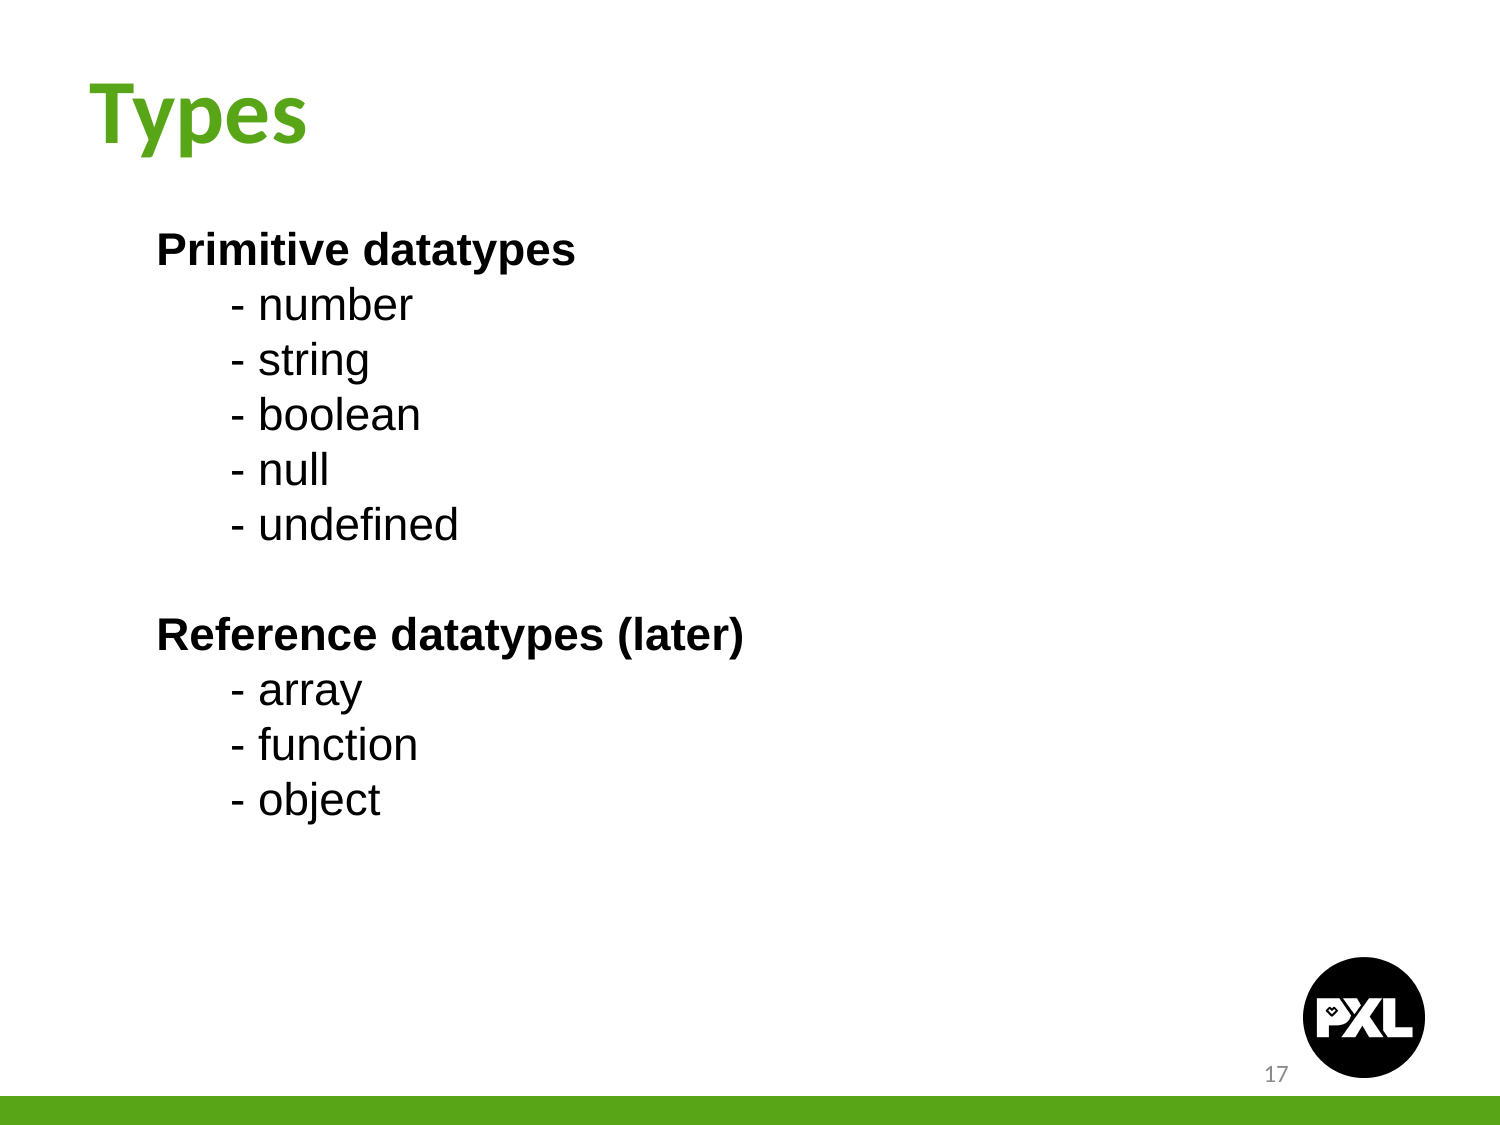

Types
Primitive datatypes
	- number
	- string
	- boolean
	- null
	- undefined
Reference datatypes (later)
	- array
	- function
	- object